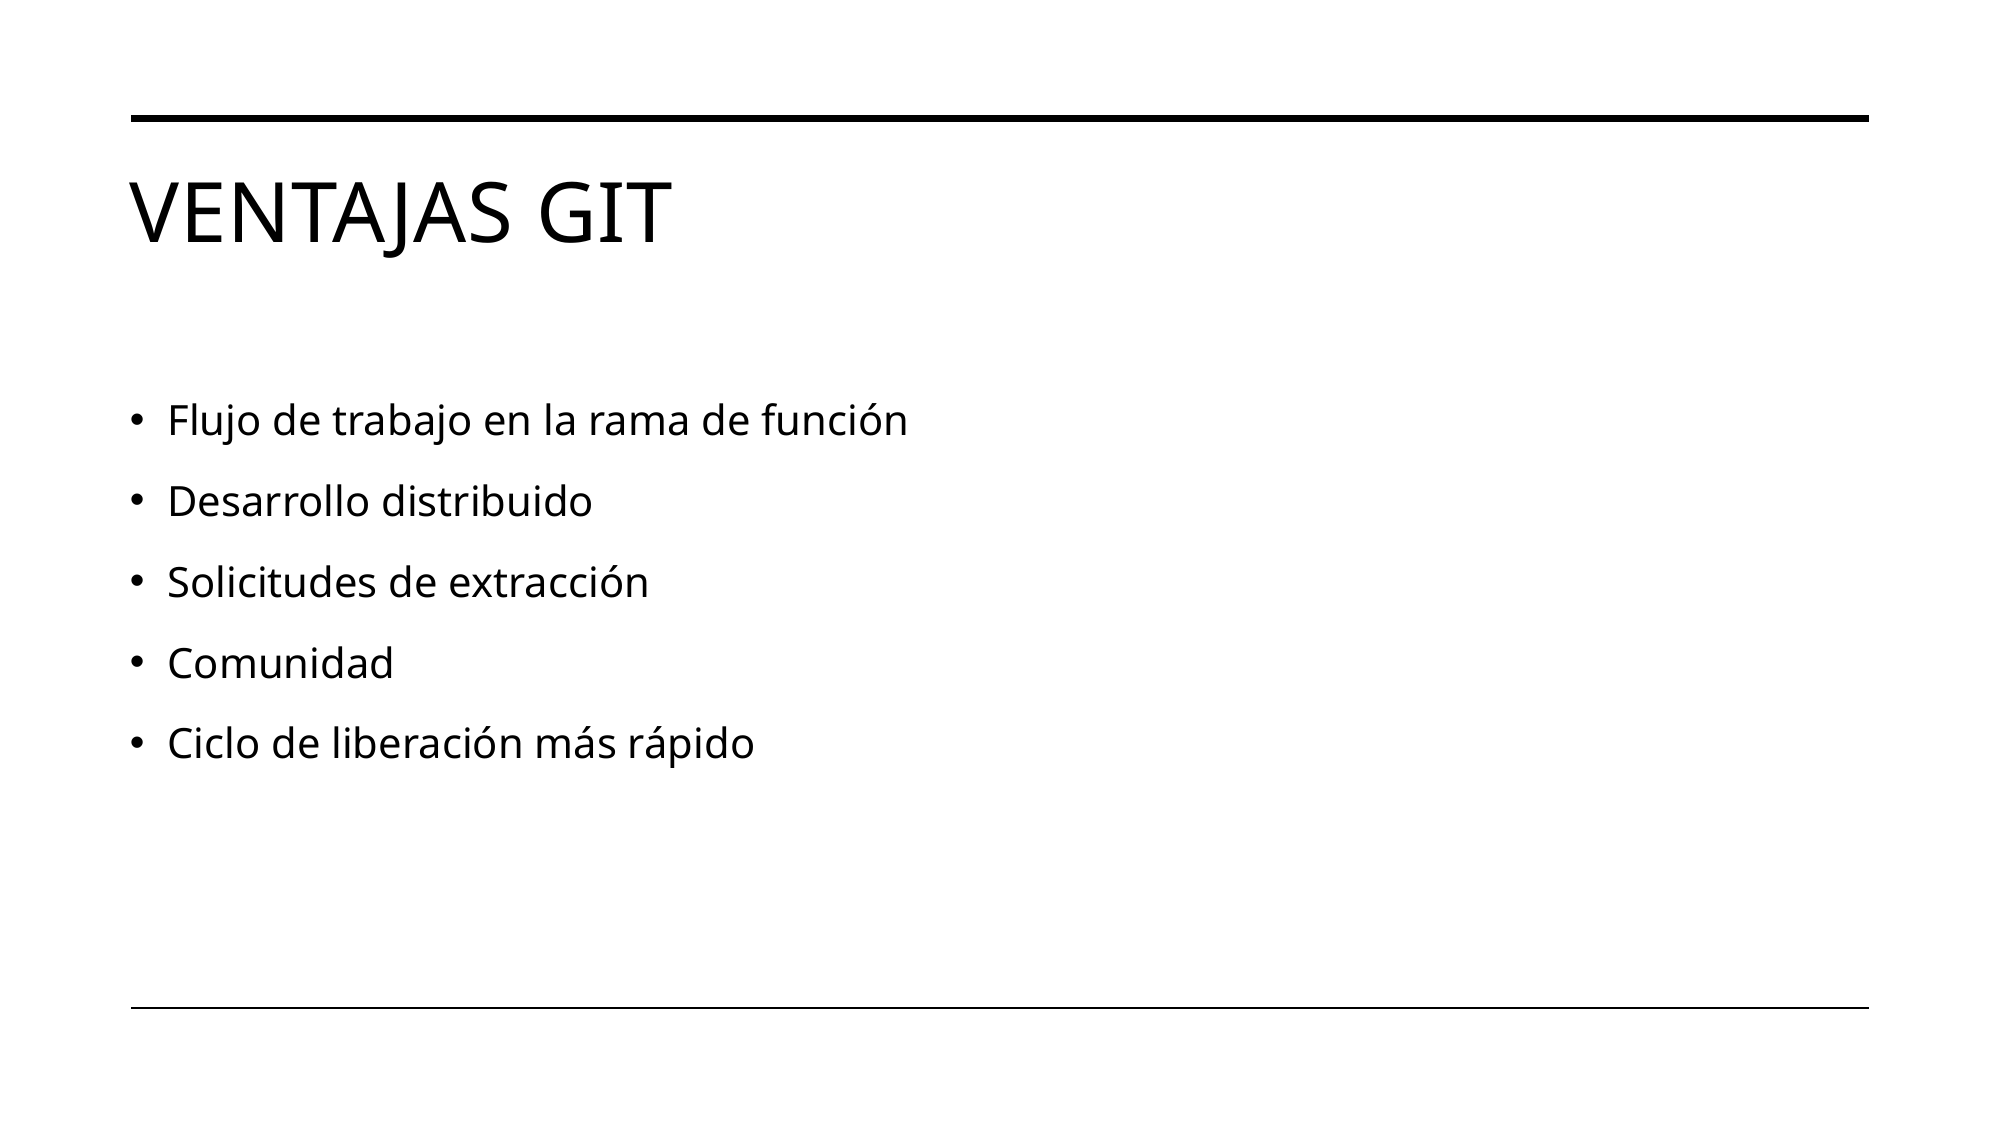

# VENTAJAS GIT
Flujo de trabajo en la rama de función
Desarrollo distribuido
Solicitudes de extracción
Comunidad
Ciclo de liberación más rápido